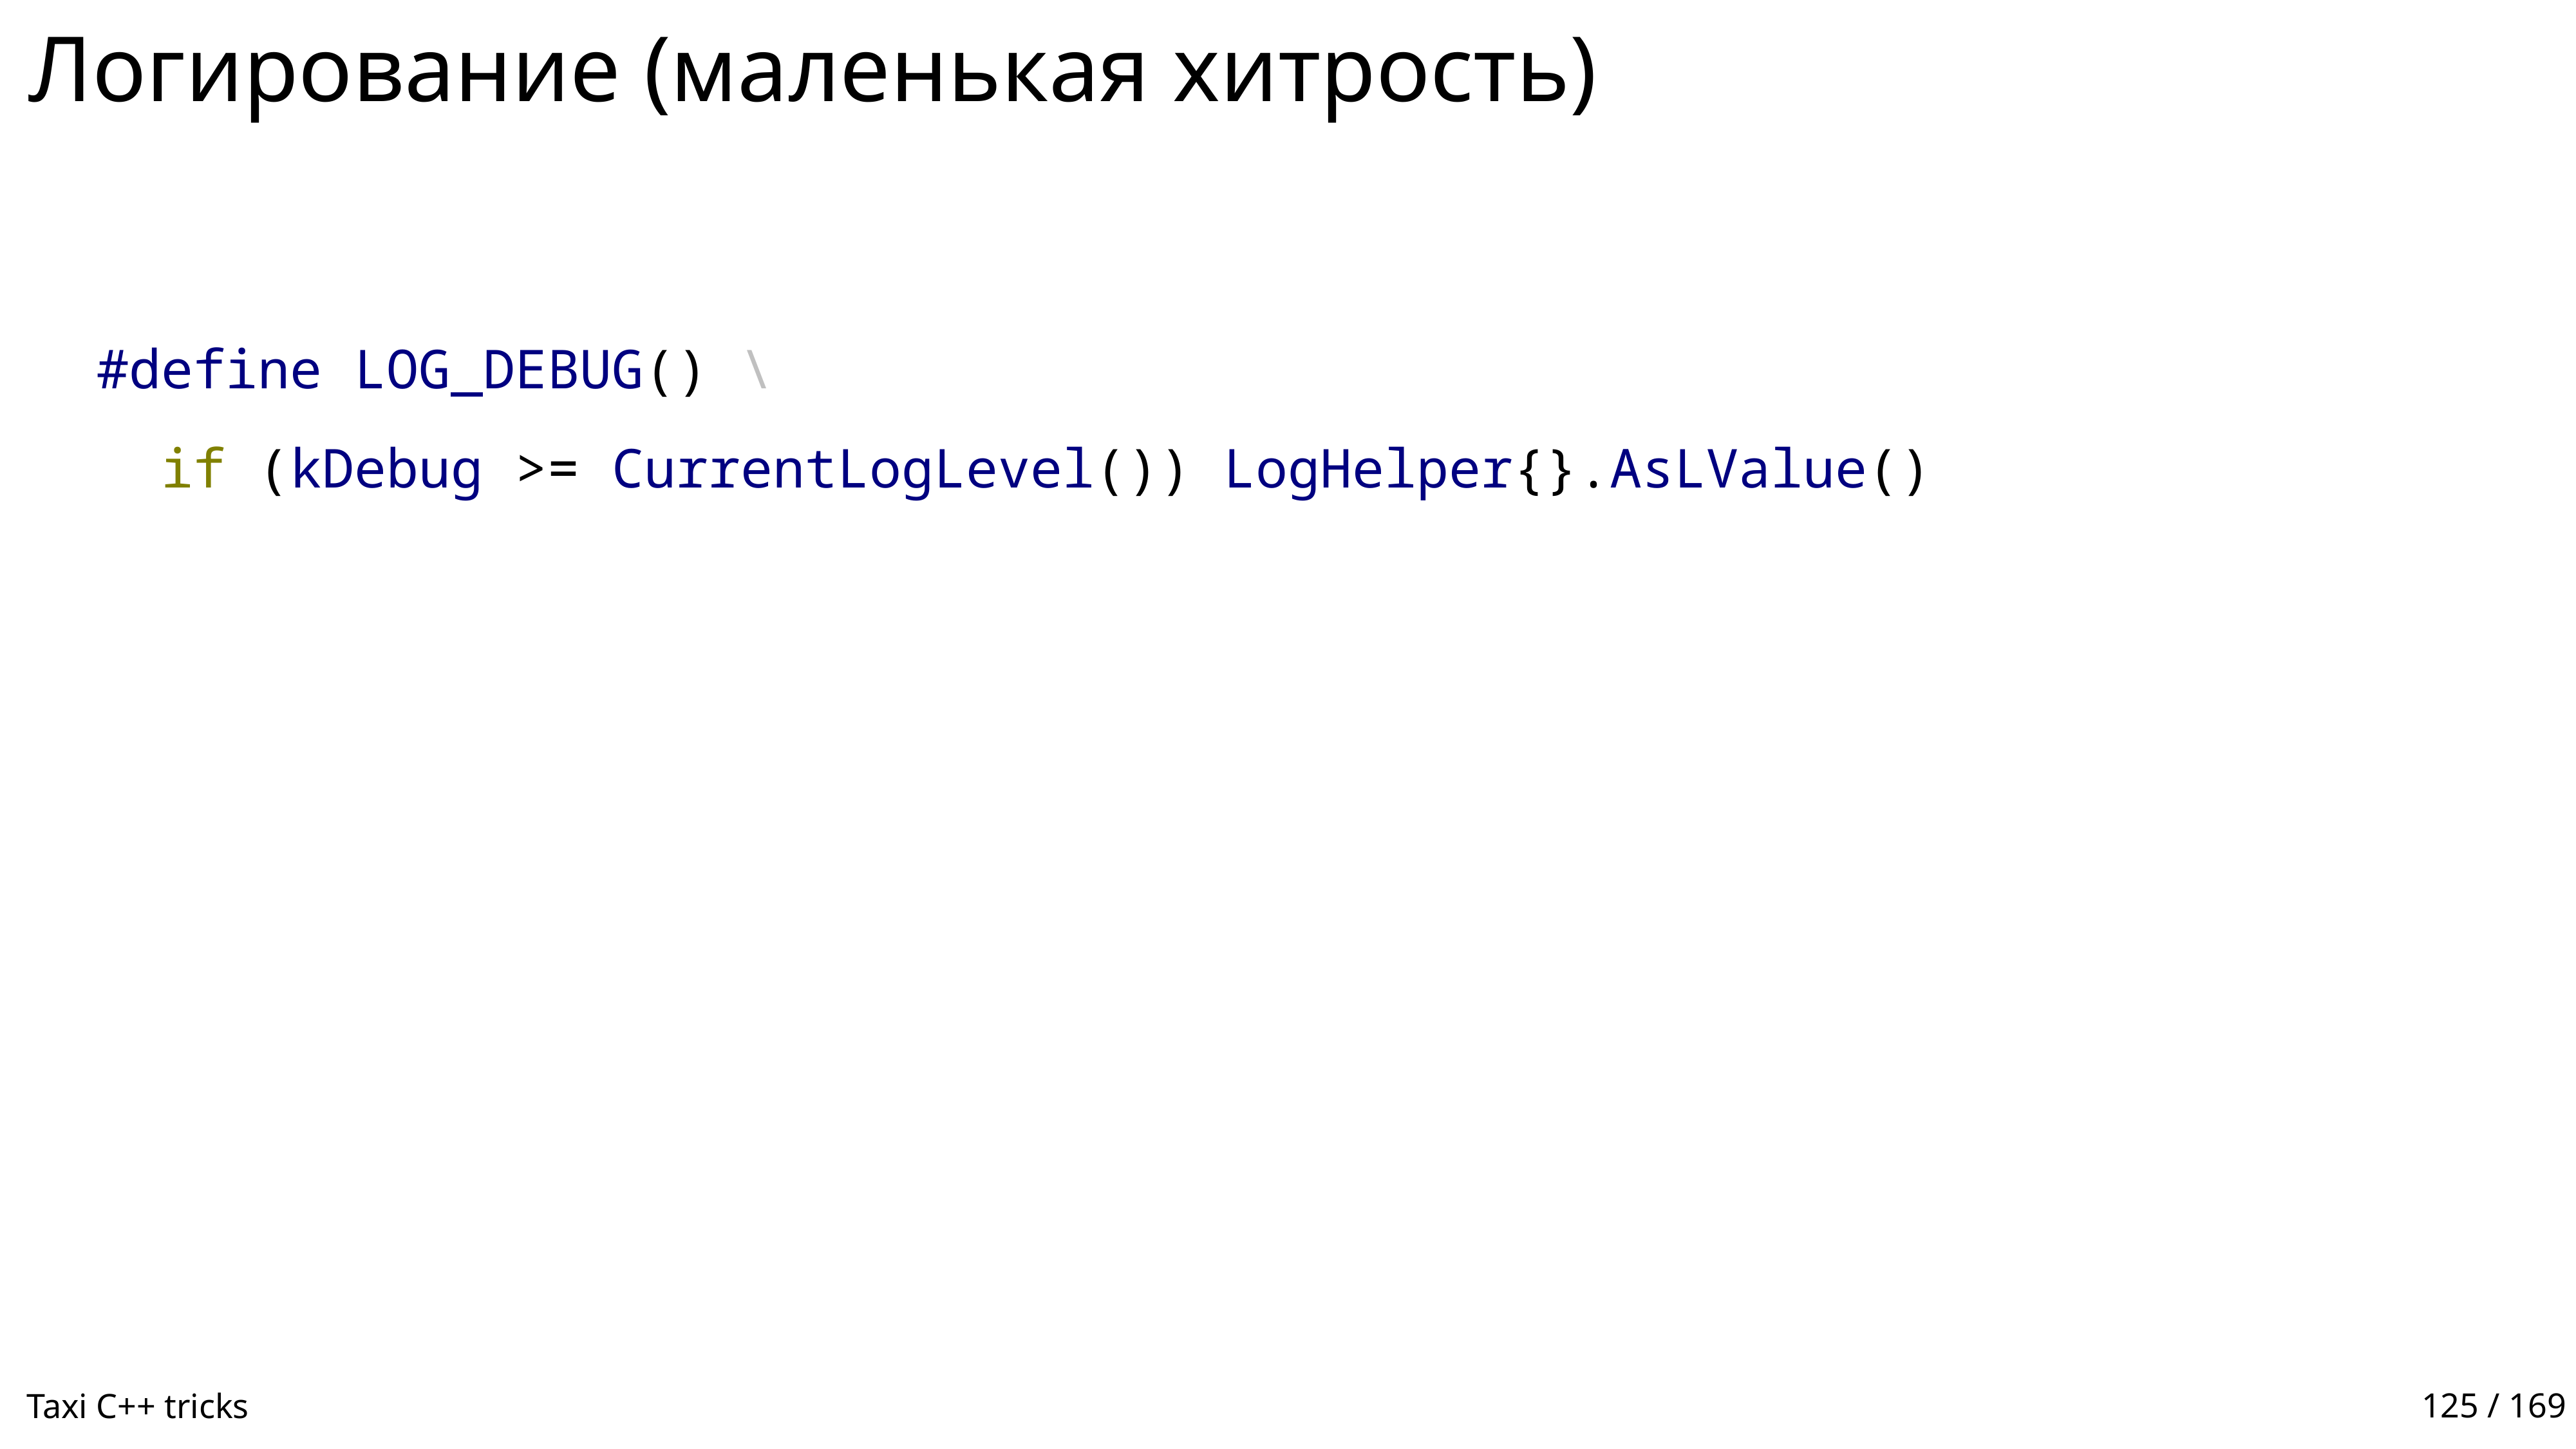

# Логирование (маленькая хитрость)
#define LOG_DEBUG() \
 if (kDebug >= CurrentLogLevel()) LogHelper{}.AsLValue()
Taxi C++ tricks